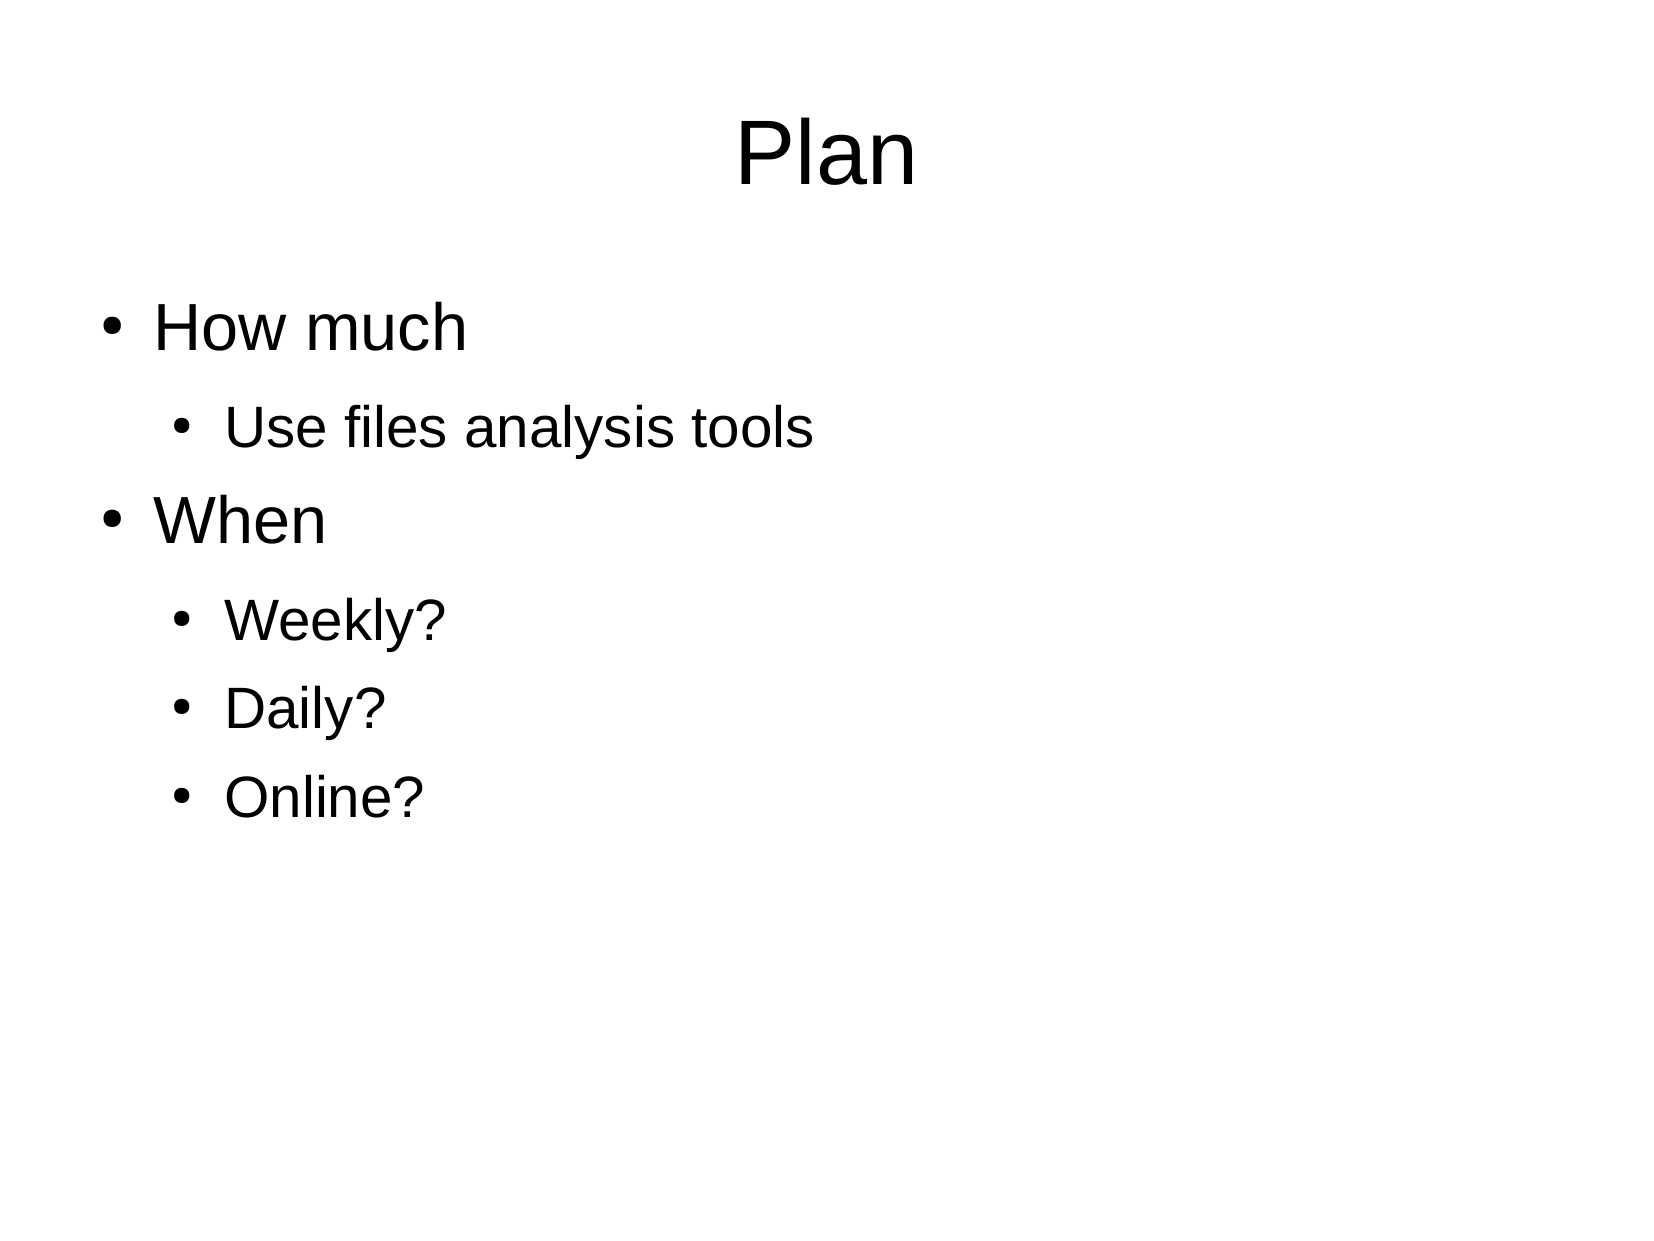

# Plan
How much
Use files analysis tools
When
Weekly?
Daily?
Online?